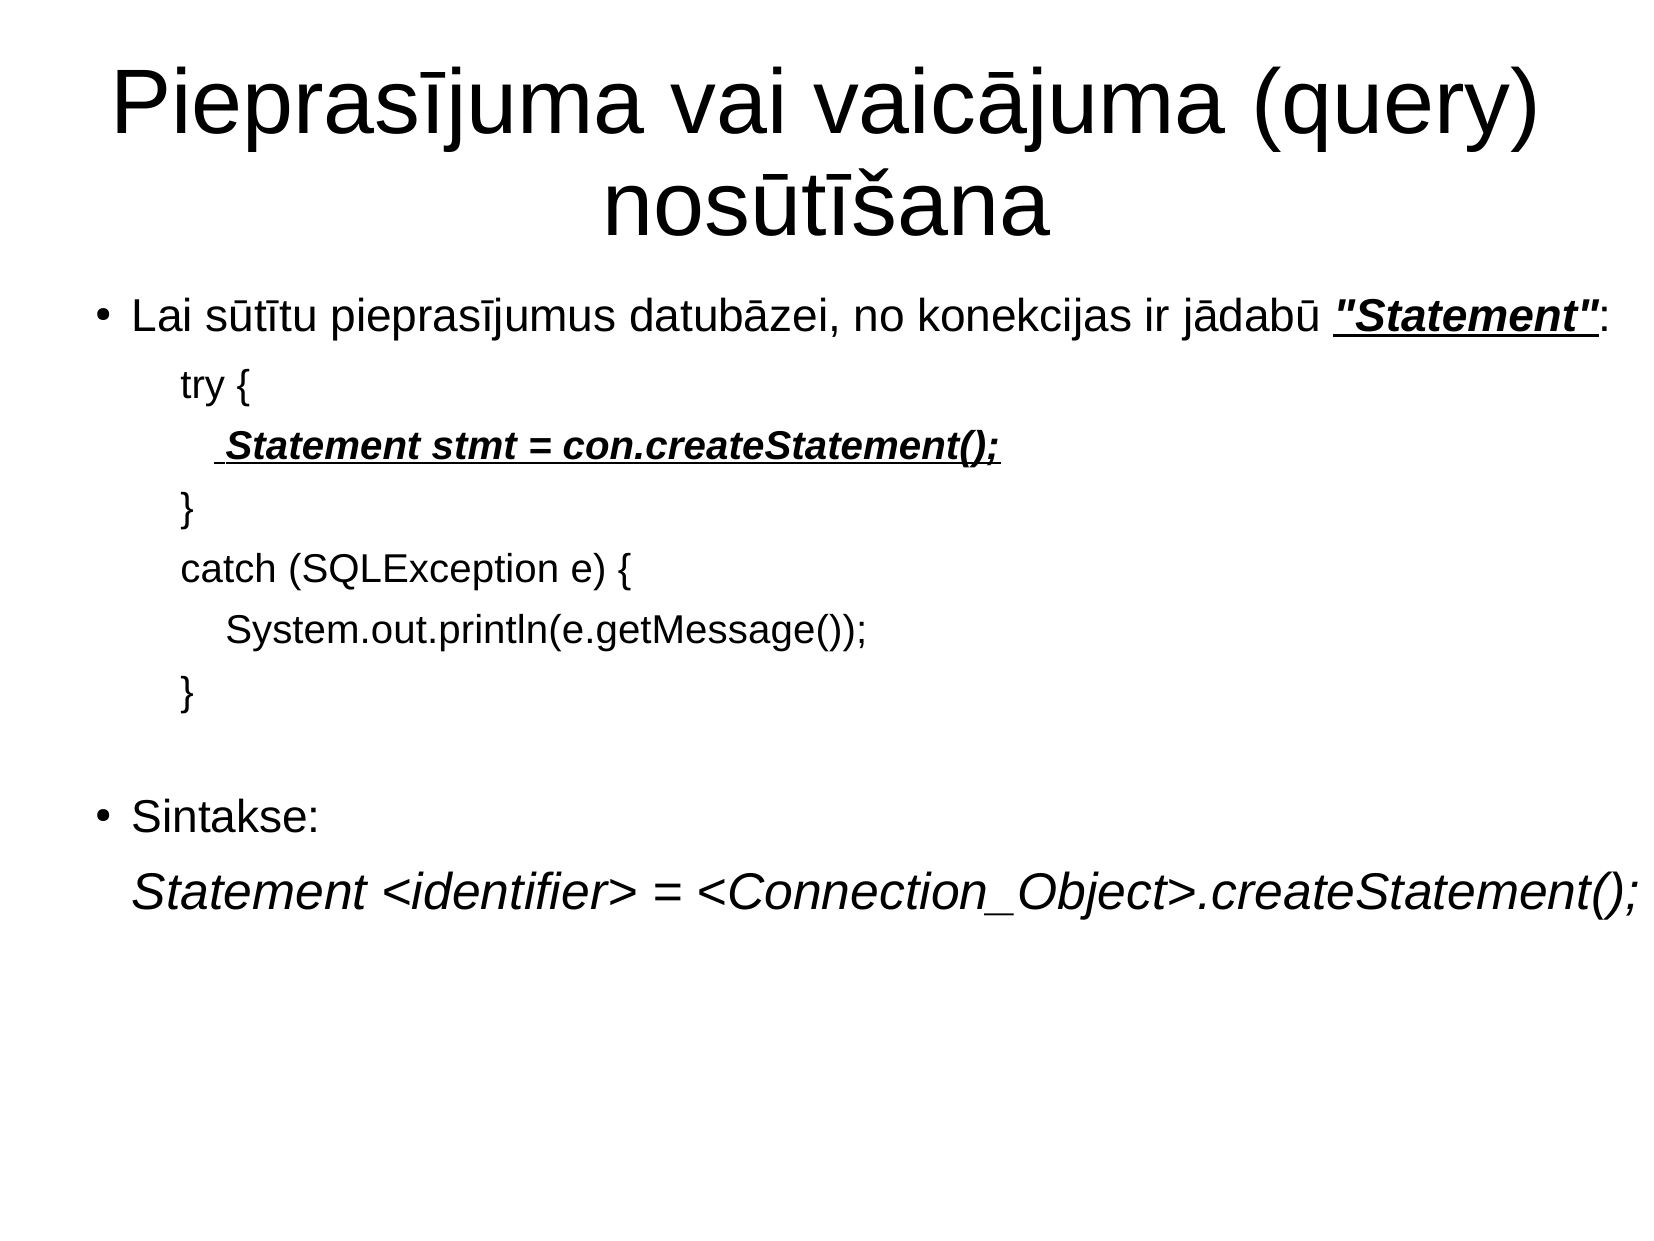

# Pieprasījuma vai vaicājuma (query) nosūtīšana
Lai sūtītu pieprasījumus datubāzei, no konekcijas ir jādabū "Statement":
try {
 Statement stmt = con.createStatement();
}
catch (SQLException e) {
 System.out.println(e.getMessage());
}
Sintakse:
Statement <identifier> = <Connection_Object>.createStatement();